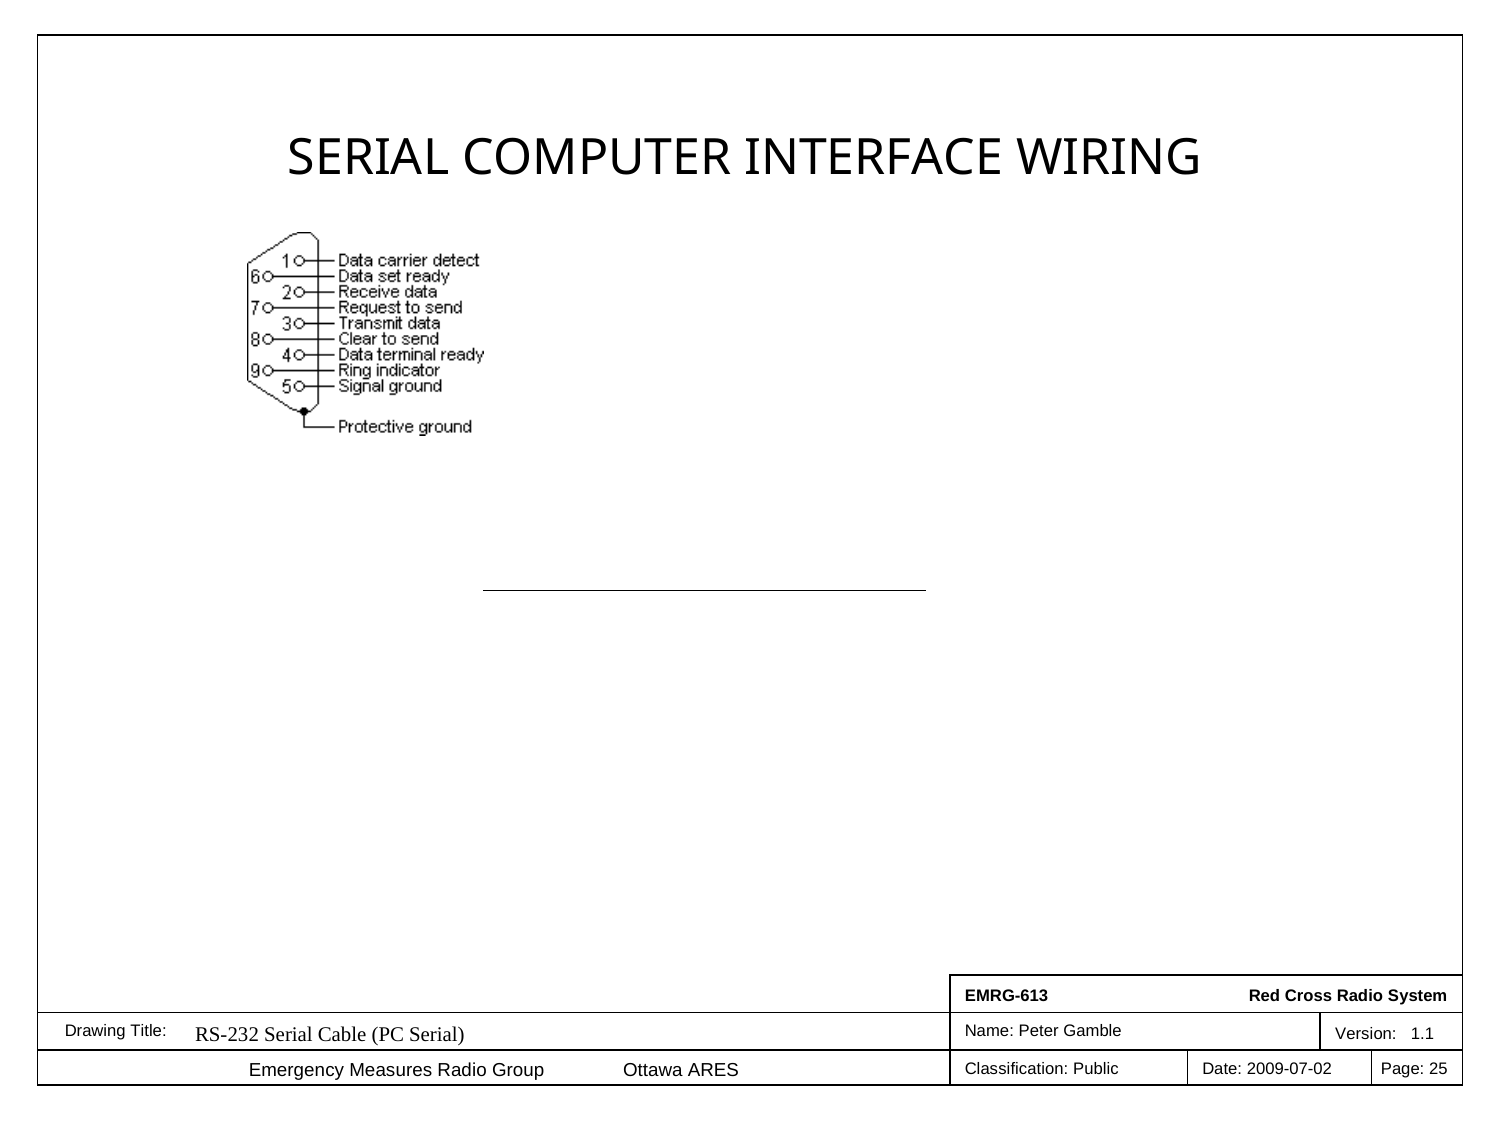

SERIAL COMPUTER INTERFACE WIRING
RS-232 Serial Cable (PC Serial)
Emergency Measures Radio Group Ottawa ARES
Page: